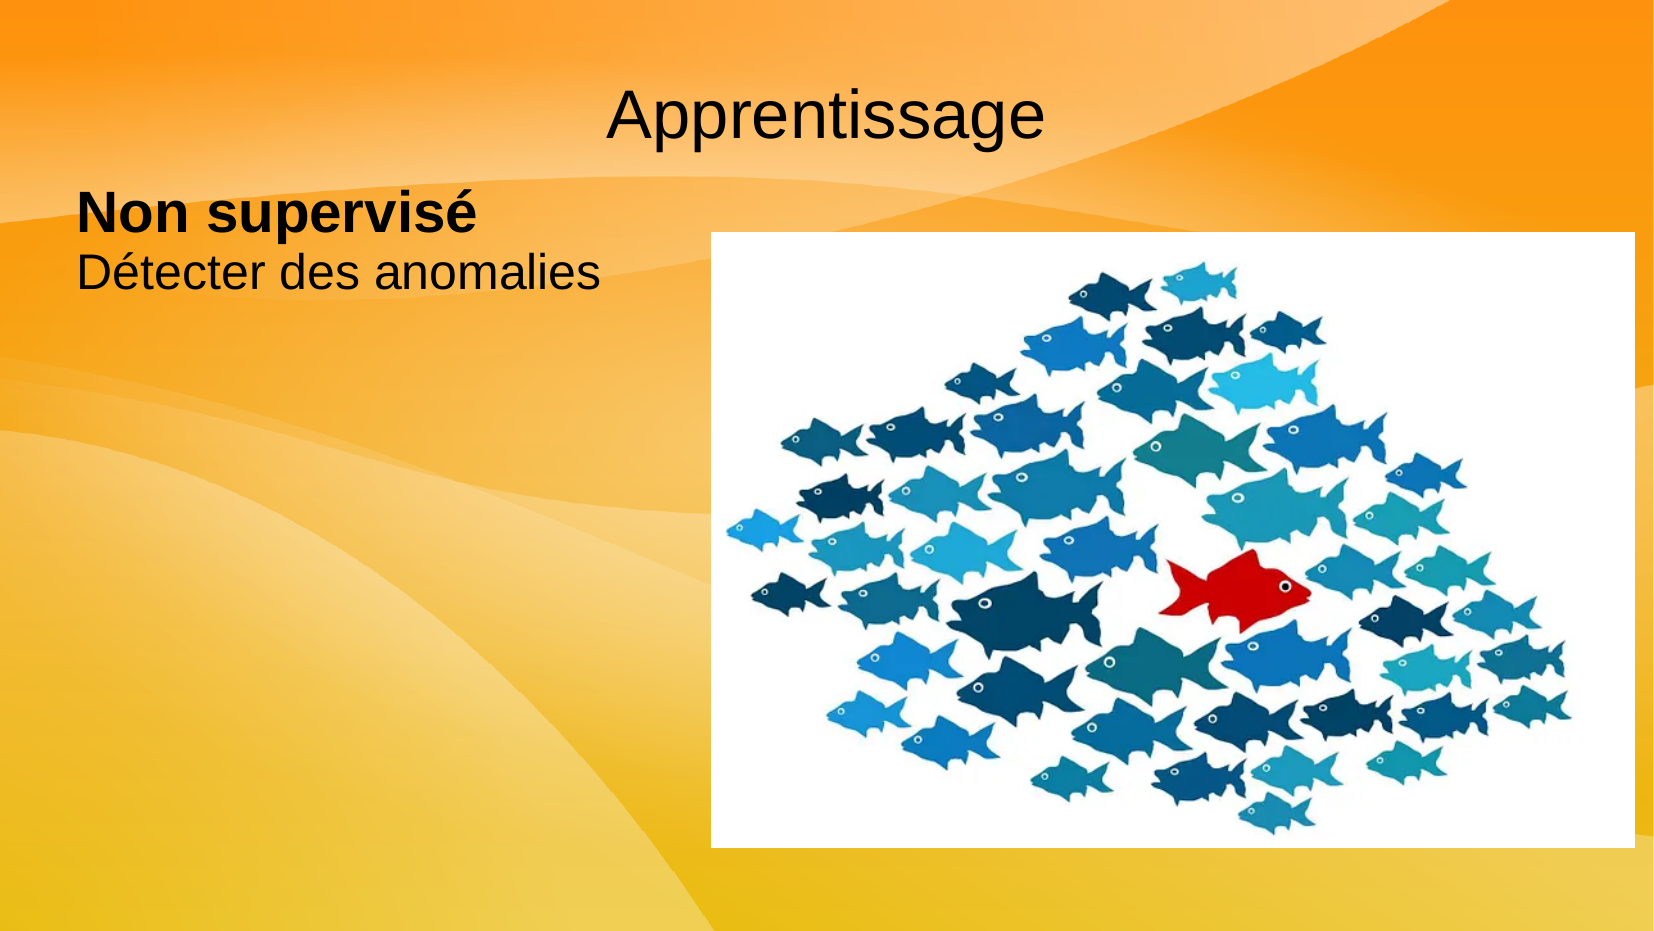

# Apprentissage
Non supervisé
Détecter des anomalies